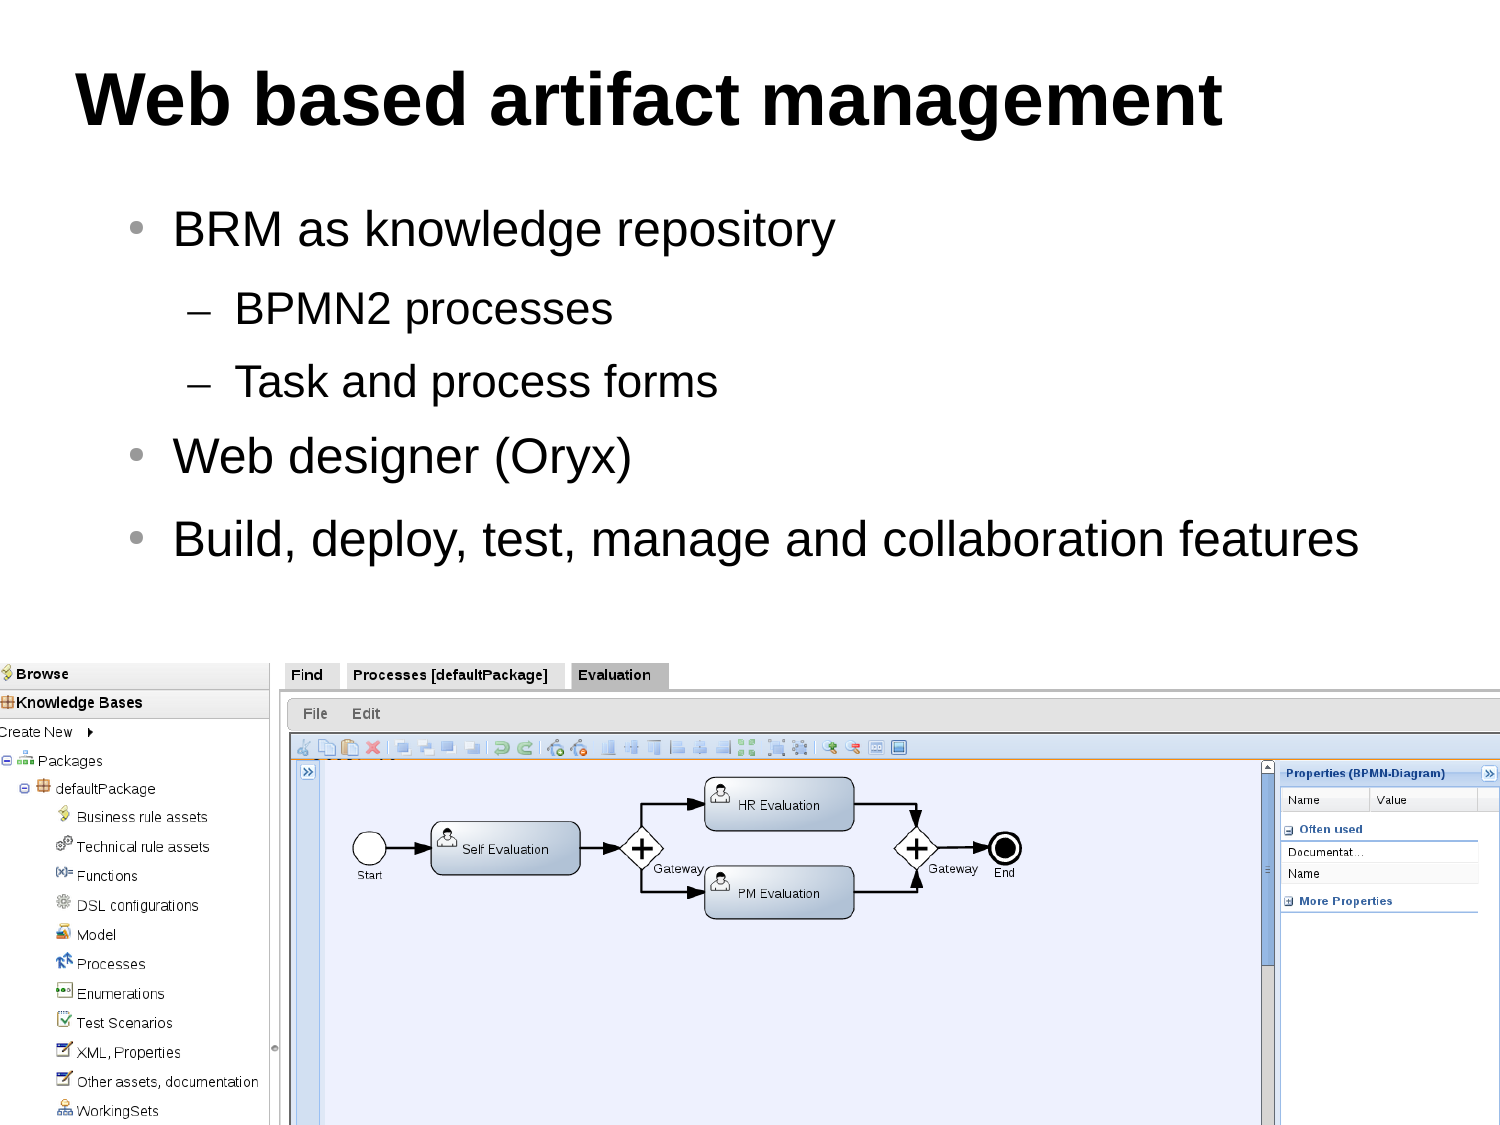

# Web based artifact management
BRM as knowledge repository
BPMN2 processes
Task and process forms
Web designer (Oryx)
Build, deploy, test, manage and collaboration features